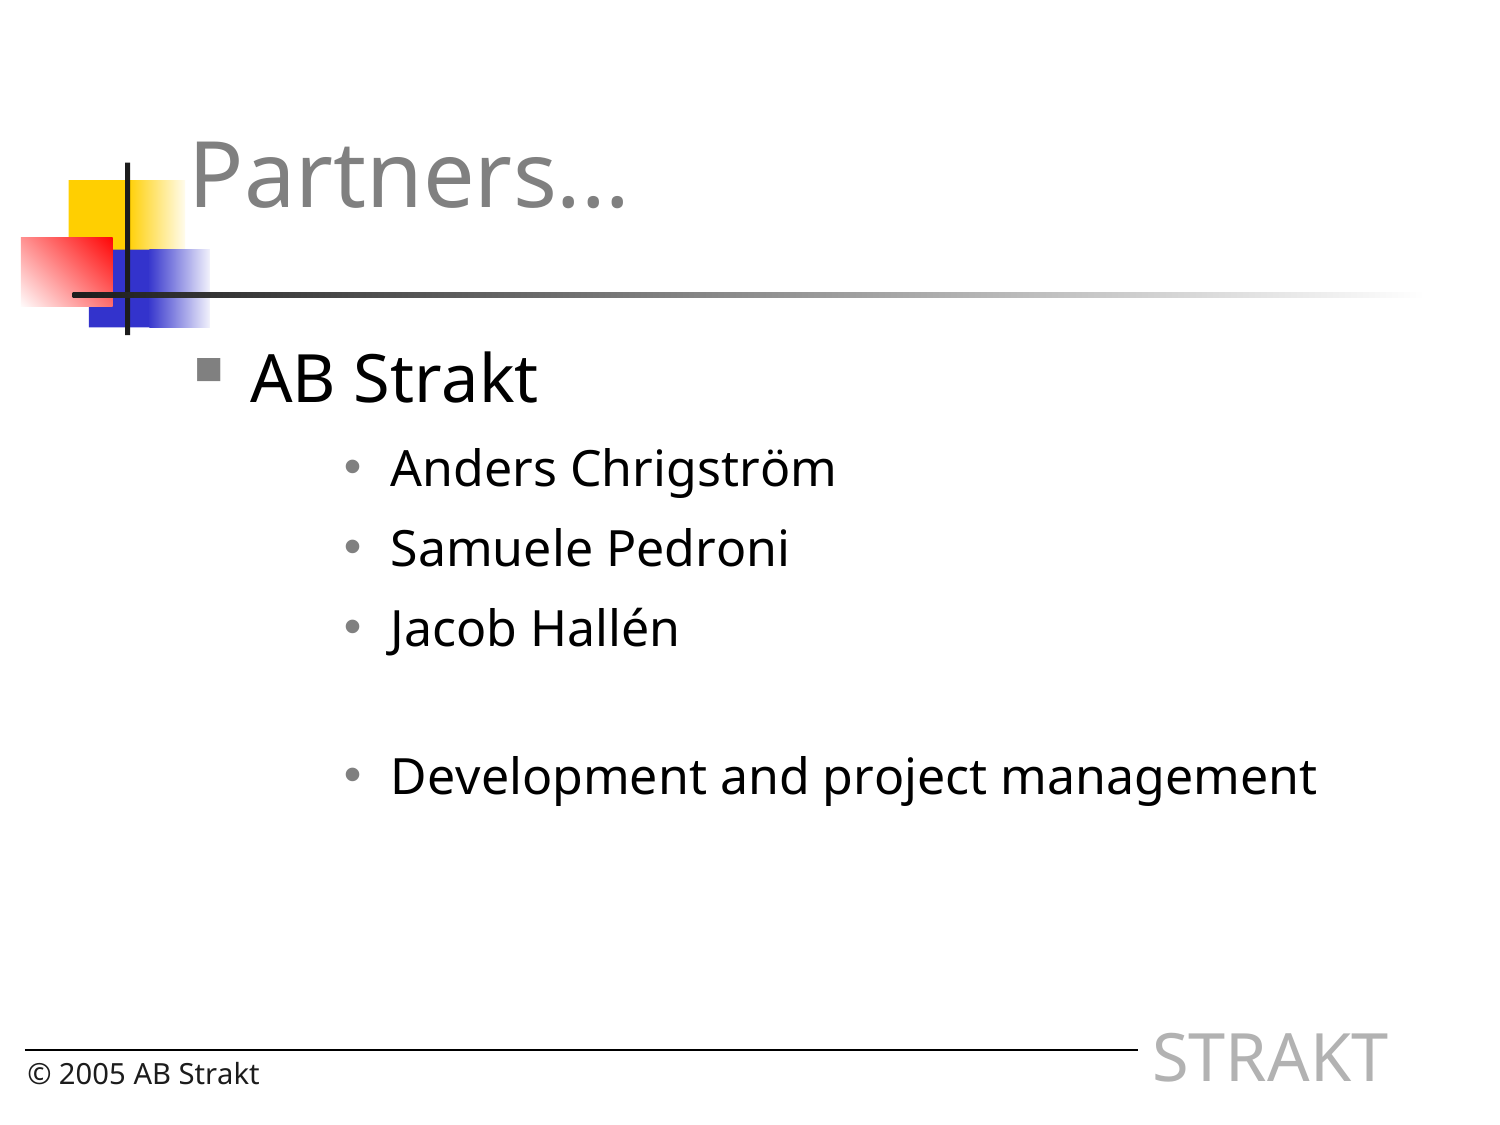

# Partners...
AB Strakt
Anders Chrigström
Samuele Pedroni
Jacob Hallén
Development and project management